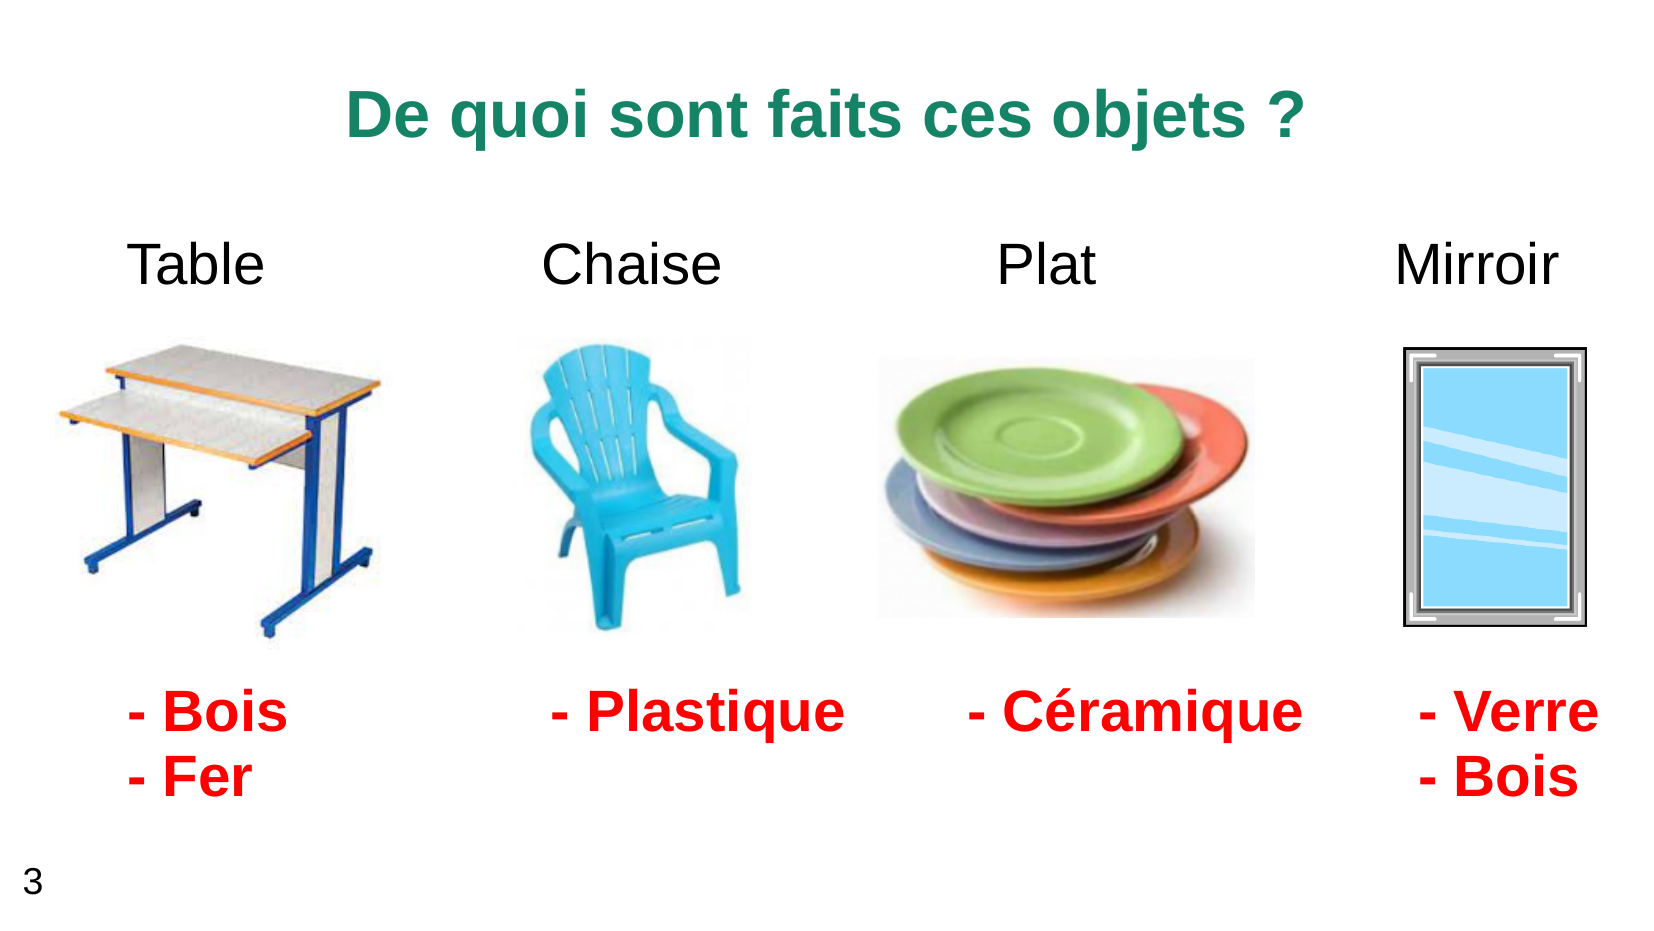

# De quoi sont faits ces objets ?
Table
Chaise
Plat
Mirroir
- Bois
- Fer
- Plastique
- Céramique
- Verre
- Bois
2